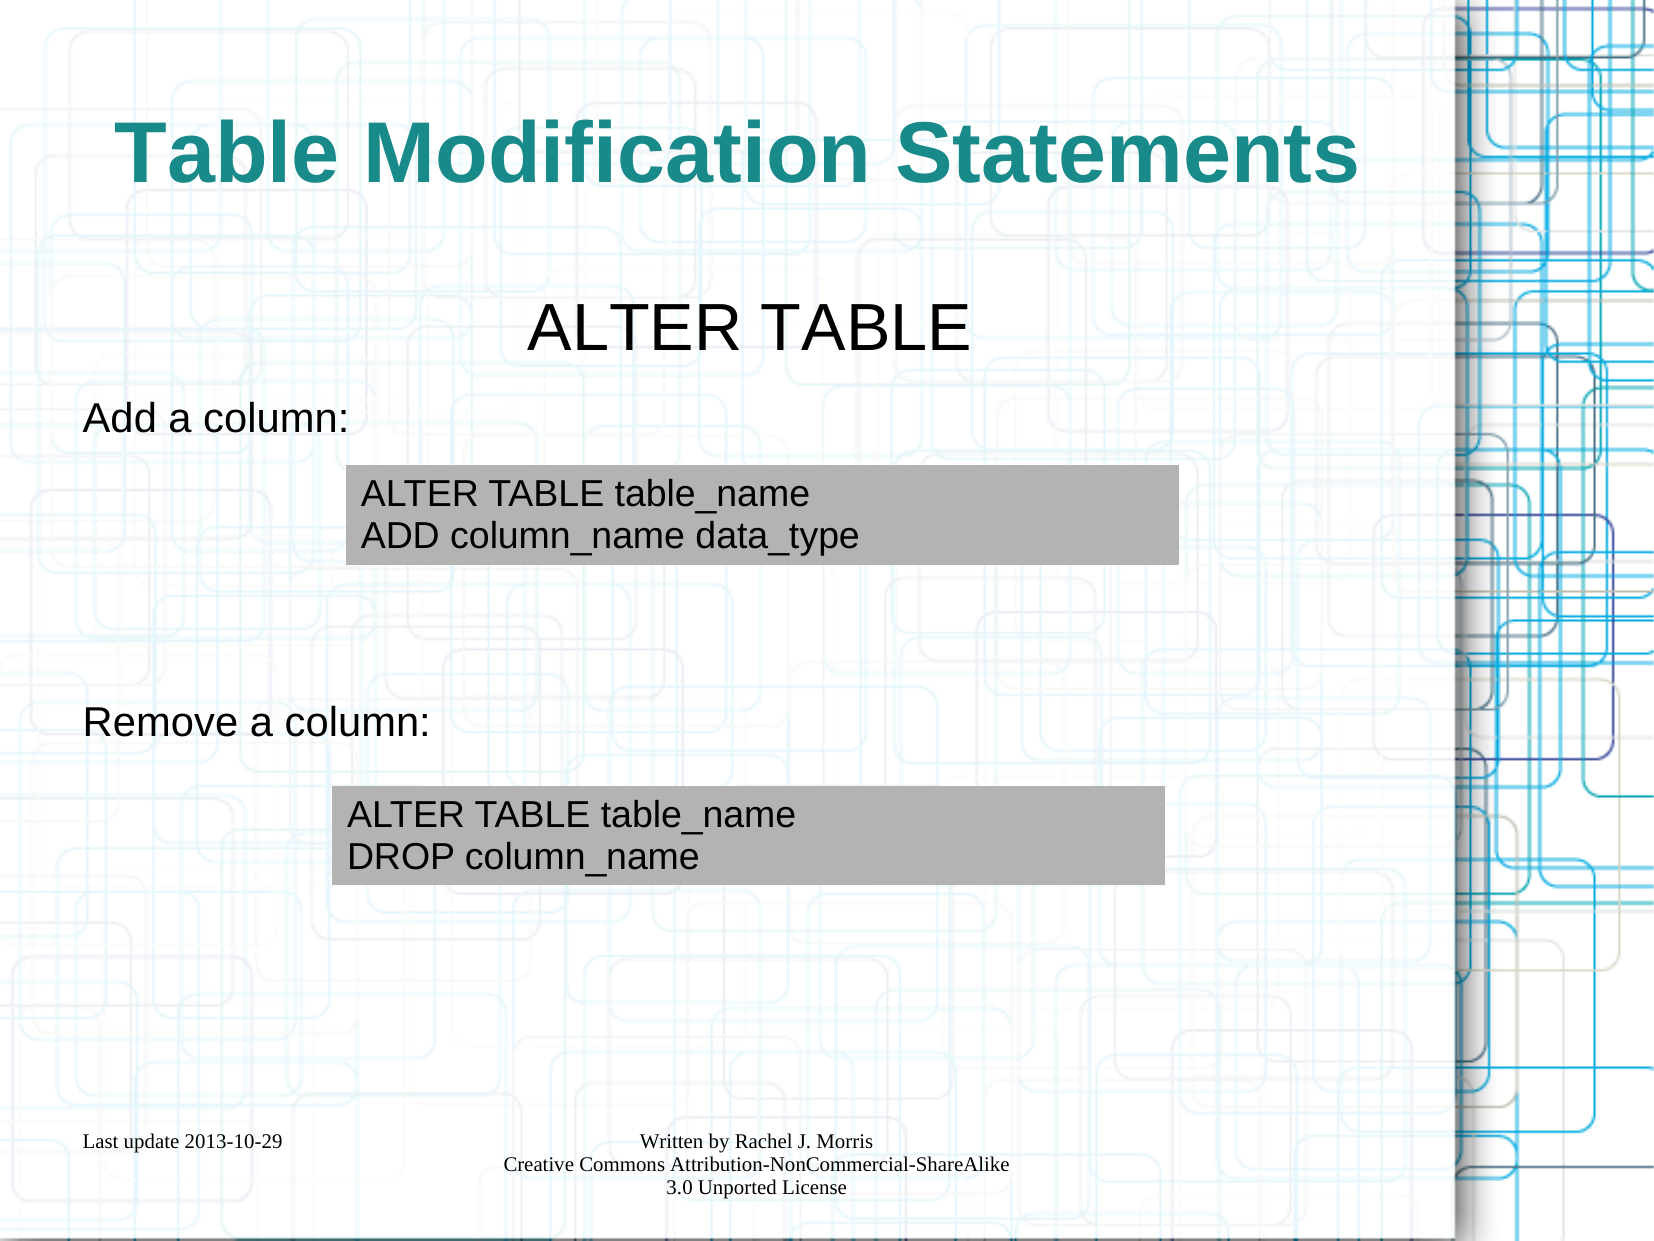

# Table Modification Statements
ALTER TABLE
Add a column:
Remove a column:
| ALTER TABLE table\_name ADD column\_name data\_type |
| --- |
| ALTER TABLE table\_name DROP column\_name |
| --- |